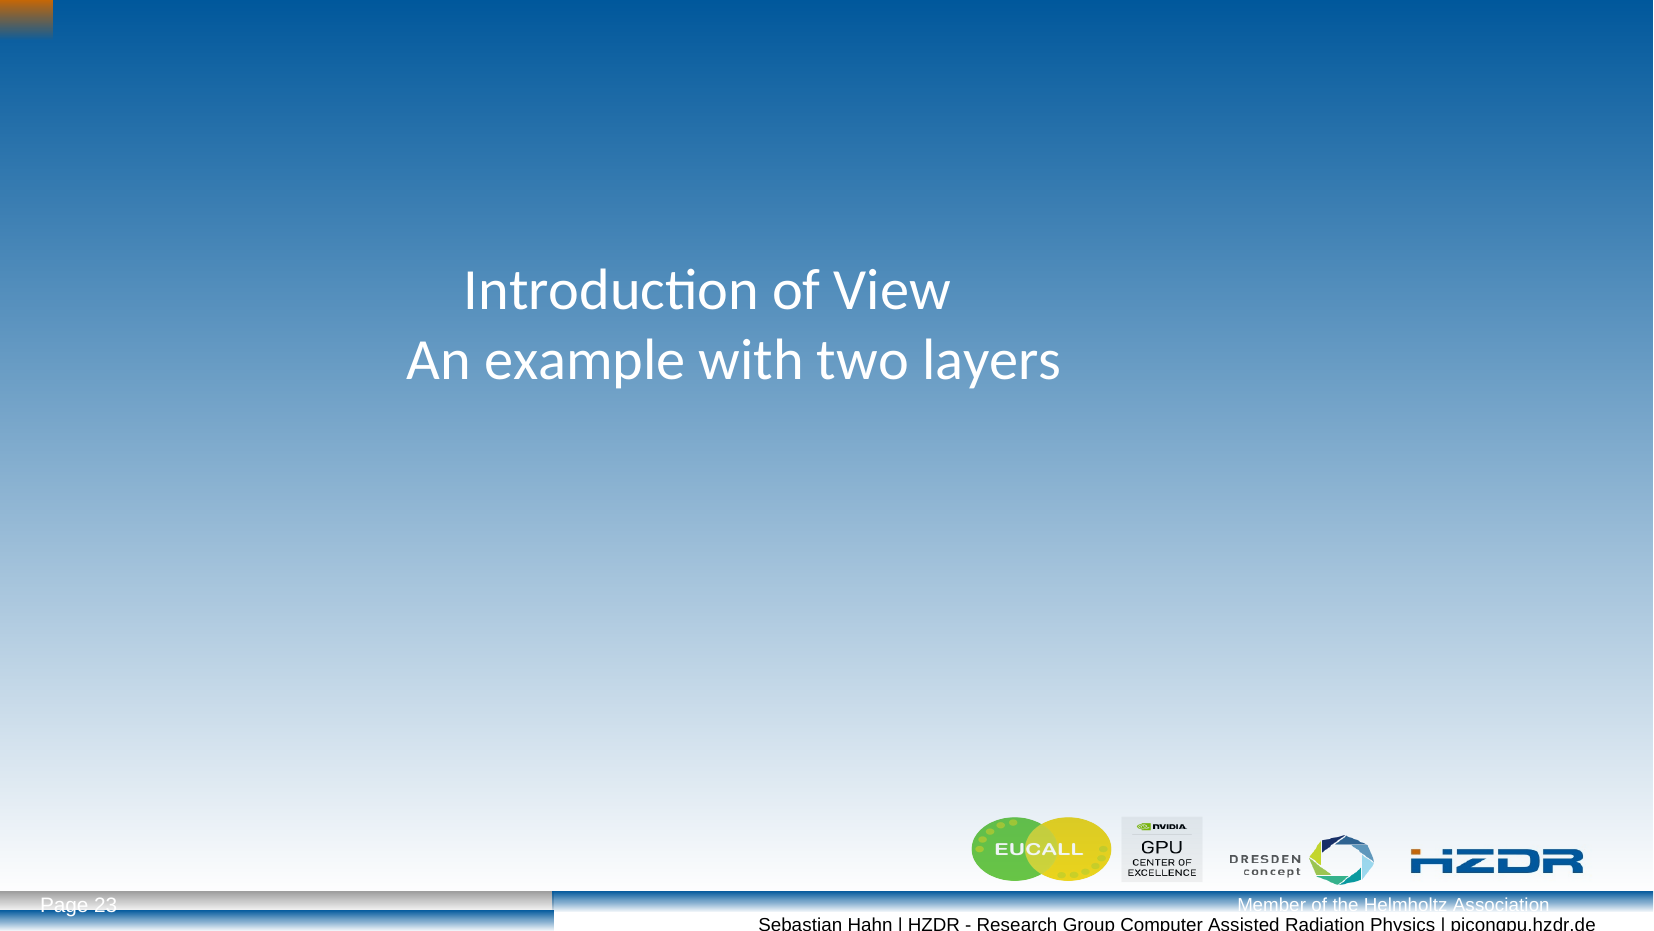

#
	Introduction of View
 An example with two layers